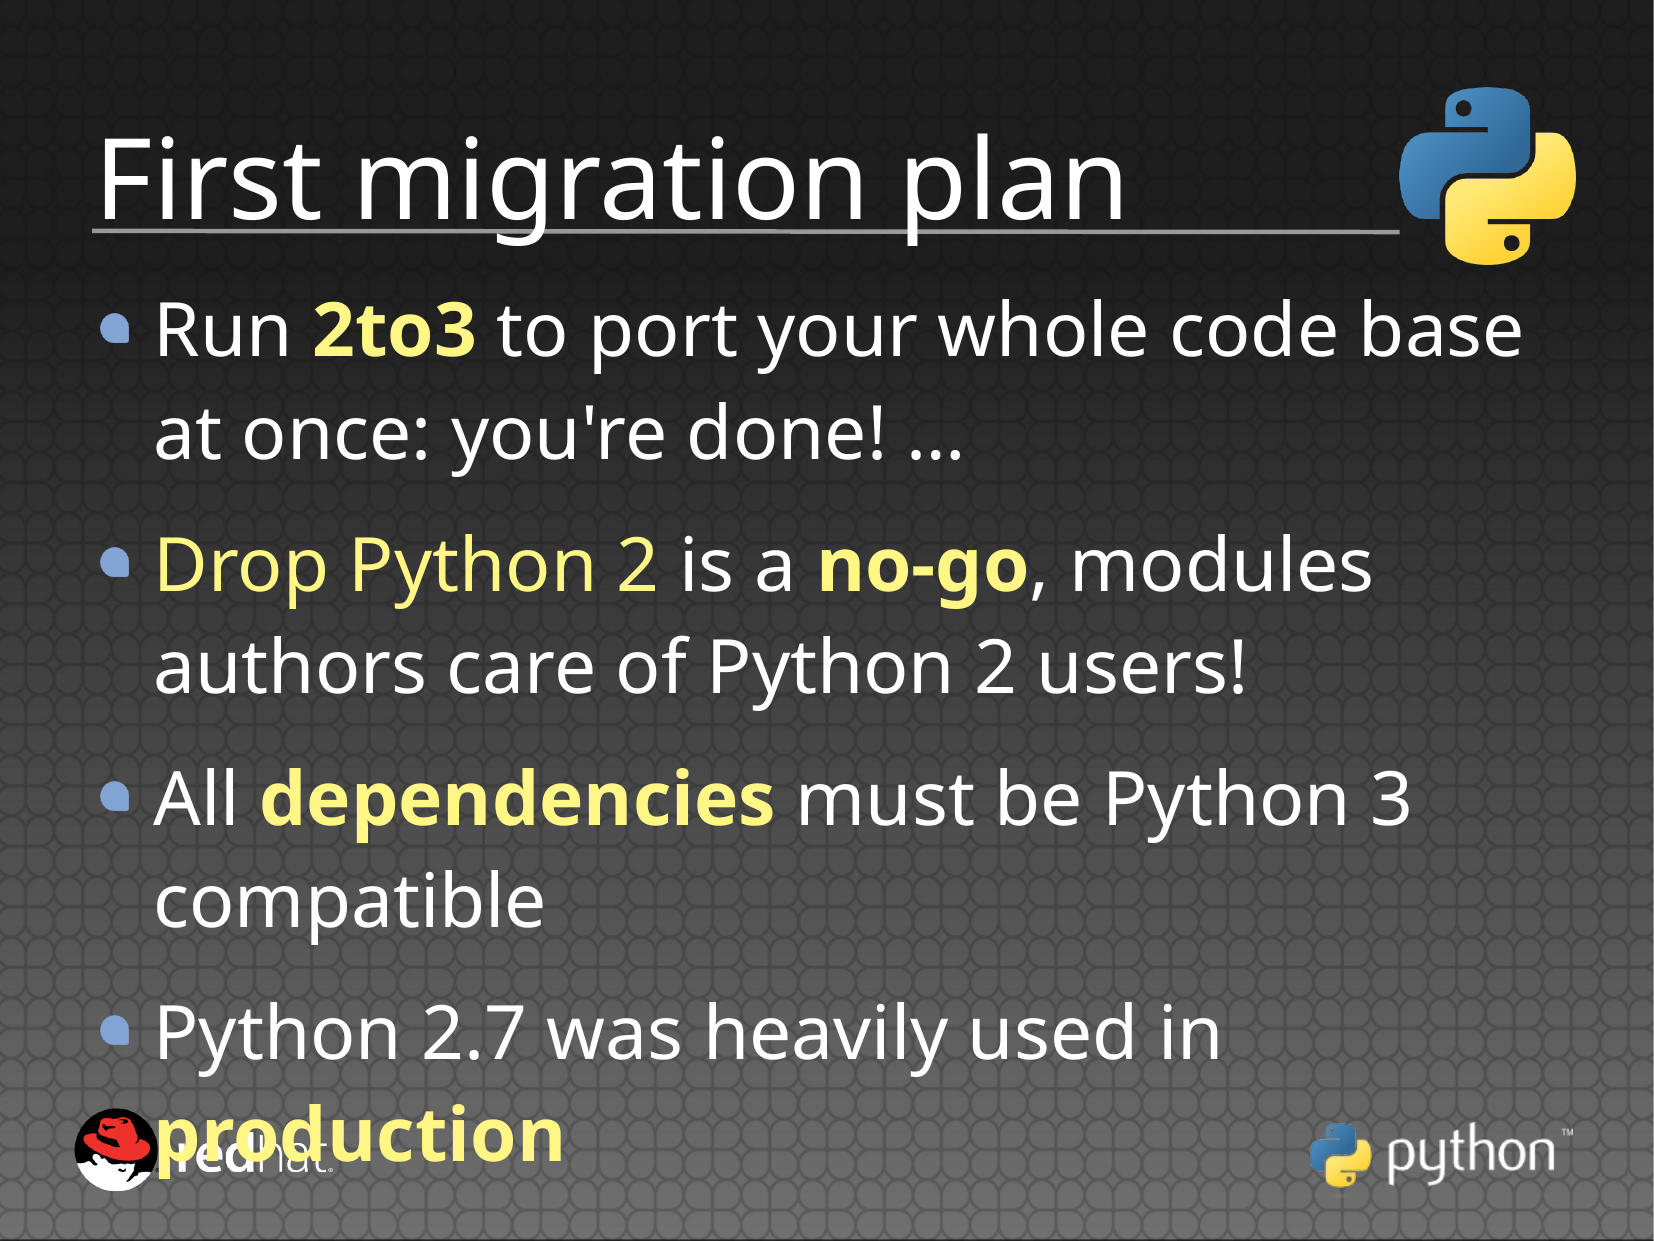

First migration plan
# Run 2to3 to port your whole code base at once: you're done! …
Drop Python 2 is a no-go, modules authors care of Python 2 users!
All dependencies must be Python 3 compatible
Python 2.7 was heavily used in production